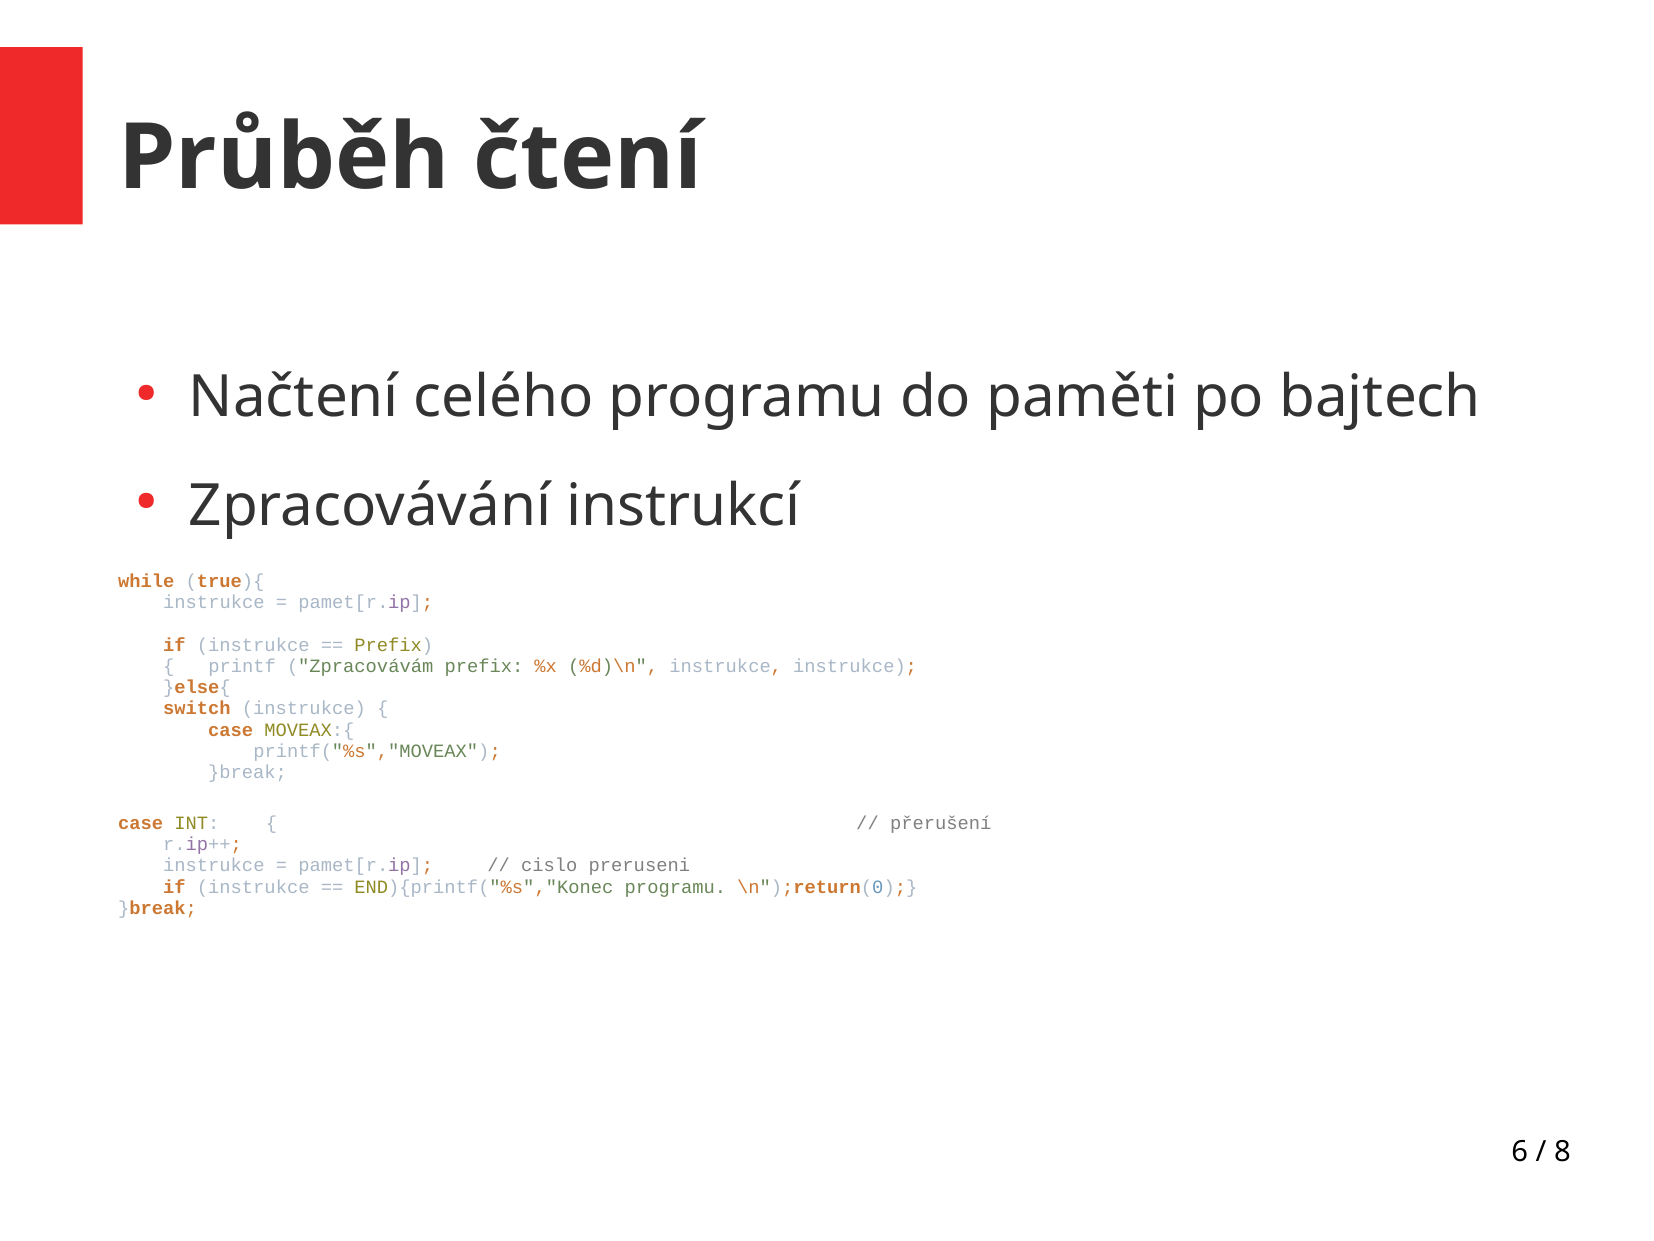

# Průběh čtení
Načtení celého programu do paměti po bajtech
Zpracovávání instrukcí
while (true){
 instrukce = pamet[r.ip];
 if (instrukce == Prefix)
 { printf ("Zpracovávám prefix: %x (%d)\n", instrukce, instrukce);
 }else{
 switch (instrukce) {
 case MOVEAX:{
 printf("%s","MOVEAX");
 }break;
case INT: 	{								// přerušení
 r.ip++;
 instrukce = pamet[r.ip];	// cislo preruseni
 if (instrukce == END){printf("%s","Konec programu. \n");return(0);}
}break;
6